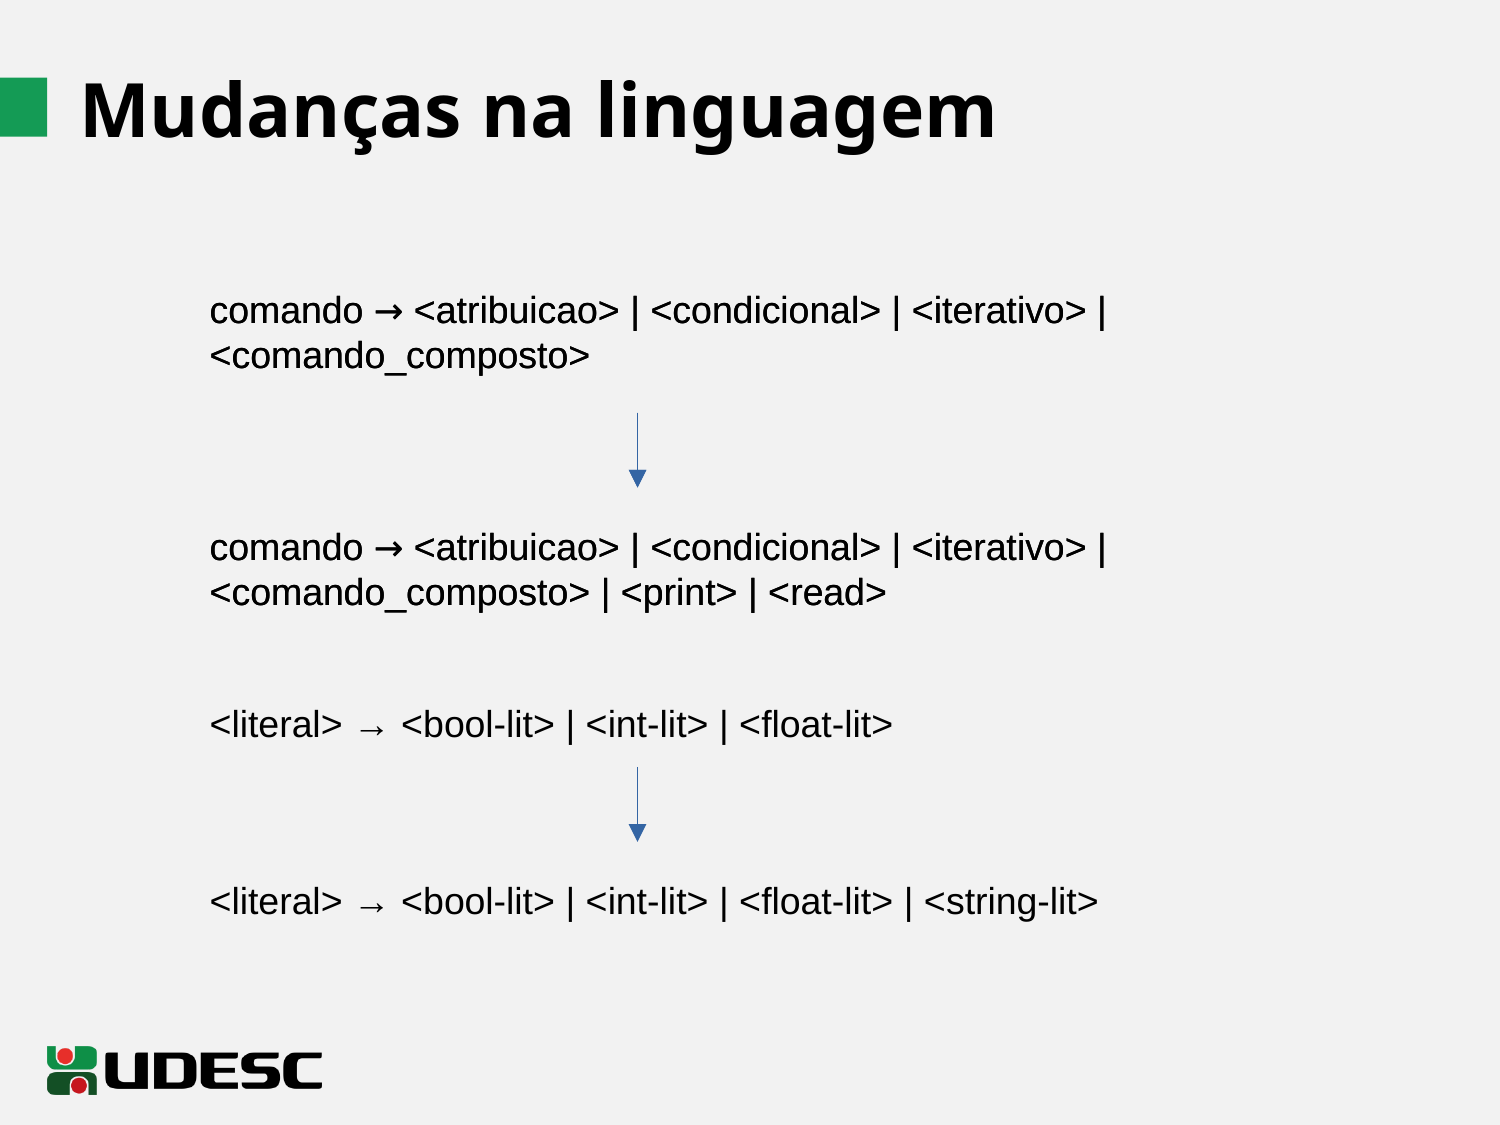

Mudanças na linguagem
comando → <atribuicao> | <condicional> | <iterativo> | <comando_composto>
comando → <atribuicao> | <condicional> | <iterativo> | <comando_composto>
comando → <atribuicao> | <condicional> | <iterativo> | <comando_composto> | <print> | <read>
comando → <atribuicao> | <condicional> | <iterativo> | <comando_composto> | <print> | <read>
<literal> → <bool-lit> | <int-lit> | <float-lit>
<literal> → <bool-lit> | <int-lit> | <float-lit> | <string-lit>